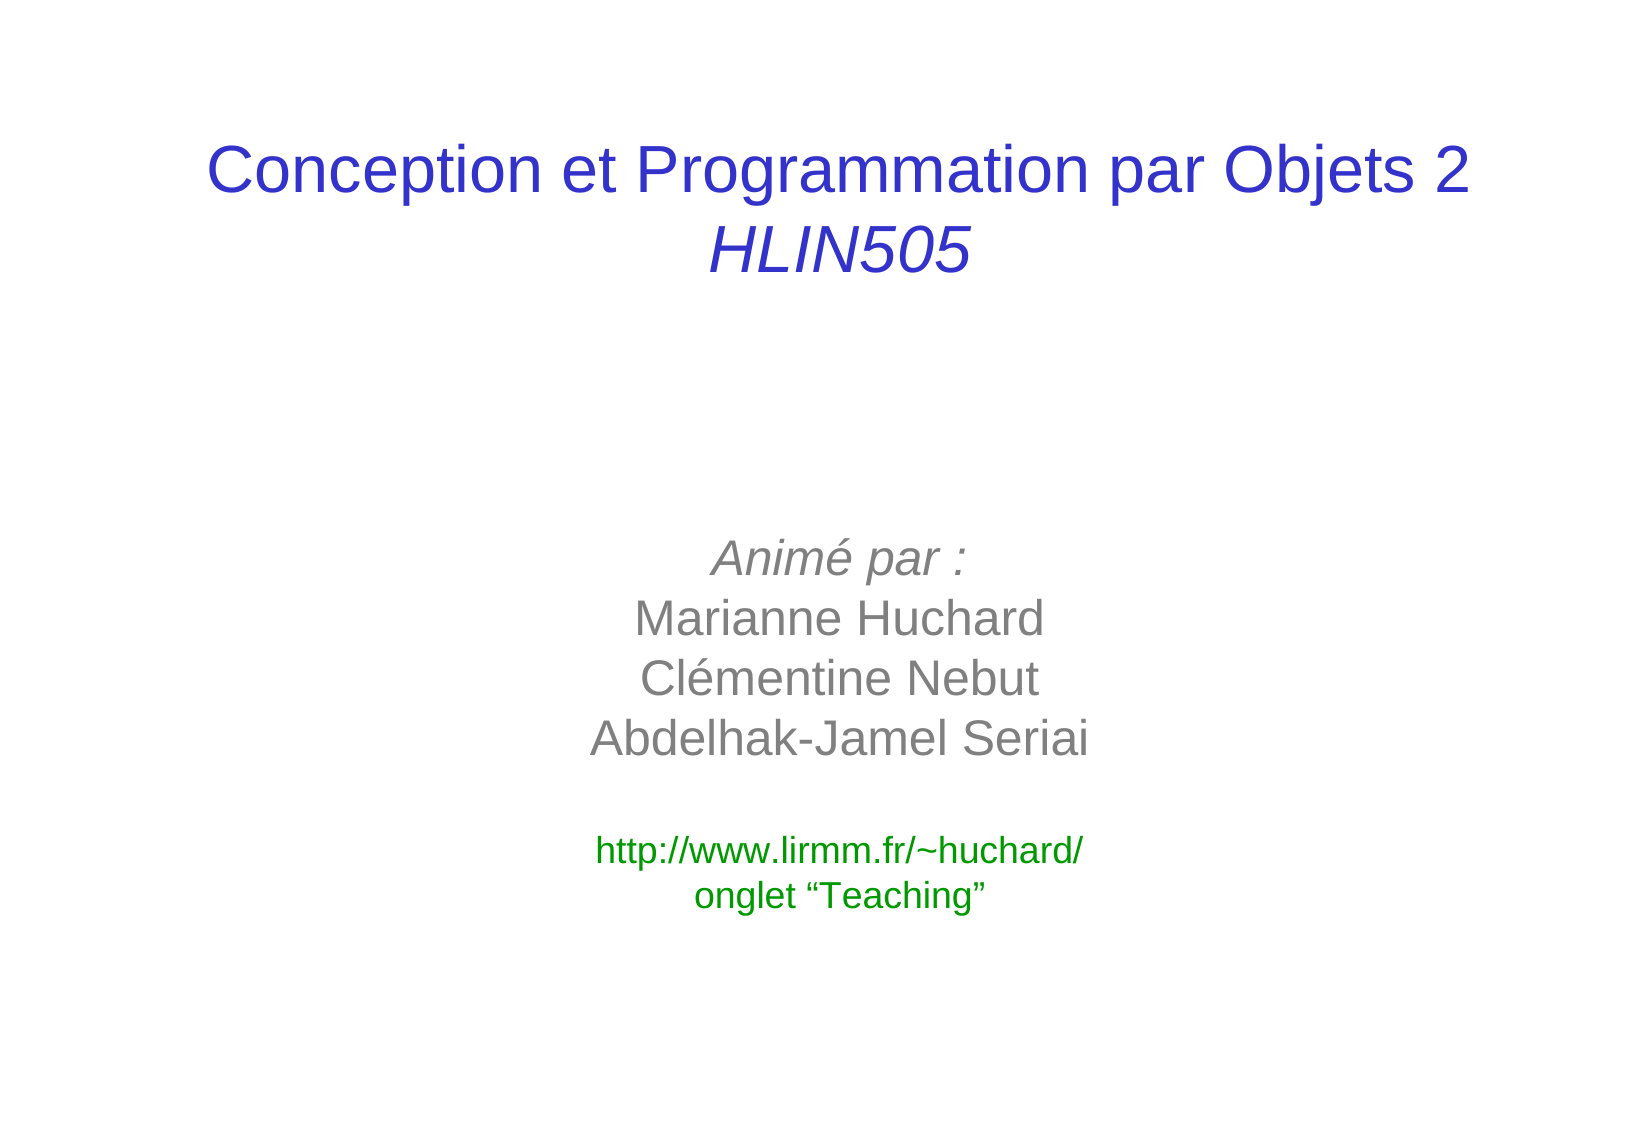

Conception et Programmation par Objets 2
HLIN505
Animé par :
Marianne Huchard
Clémentine Nebut
Abdelhak-Jamel Seriai
http://www.lirmm.fr/~huchard/
onglet “Teaching”